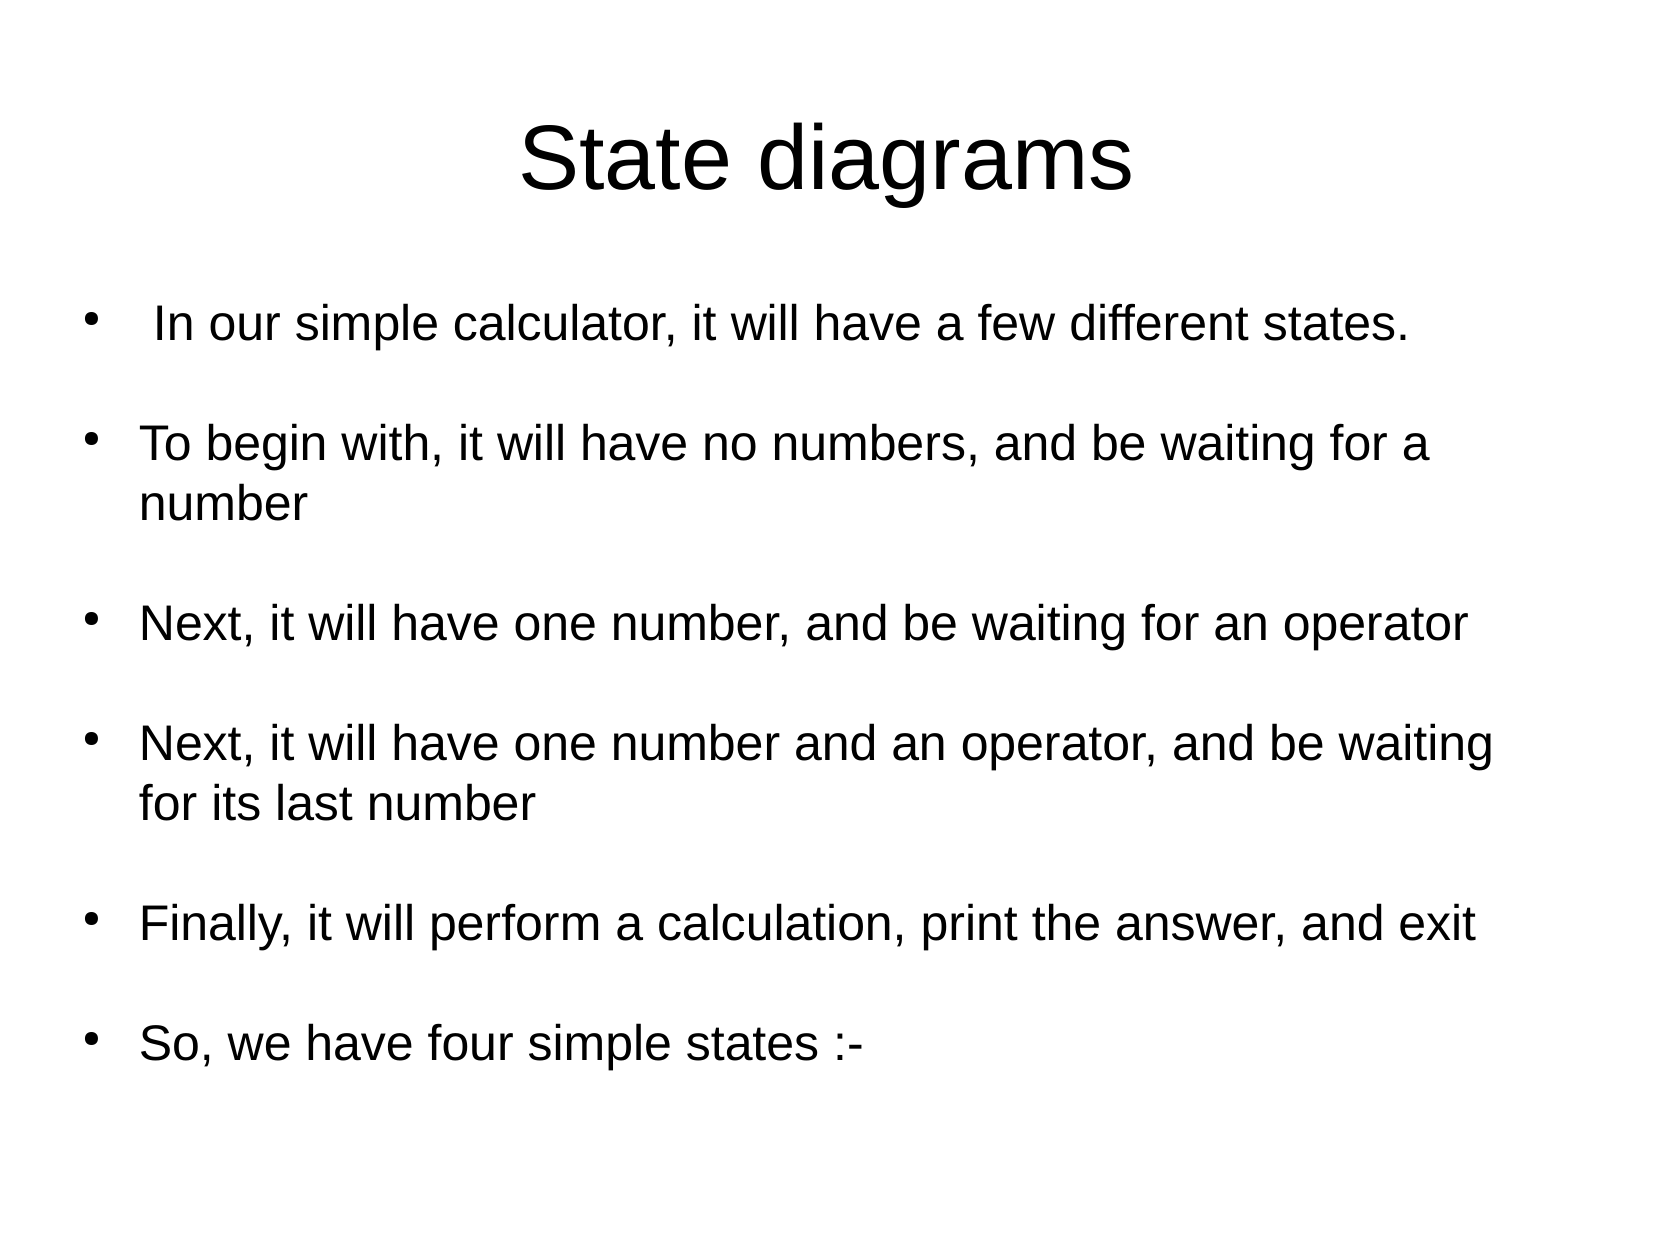

# State diagrams
 In our simple calculator, it will have a few different states.
To begin with, it will have no numbers, and be waiting for a number
Next, it will have one number, and be waiting for an operator
Next, it will have one number and an operator, and be waiting for its last number
Finally, it will perform a calculation, print the answer, and exit
So, we have four simple states :-